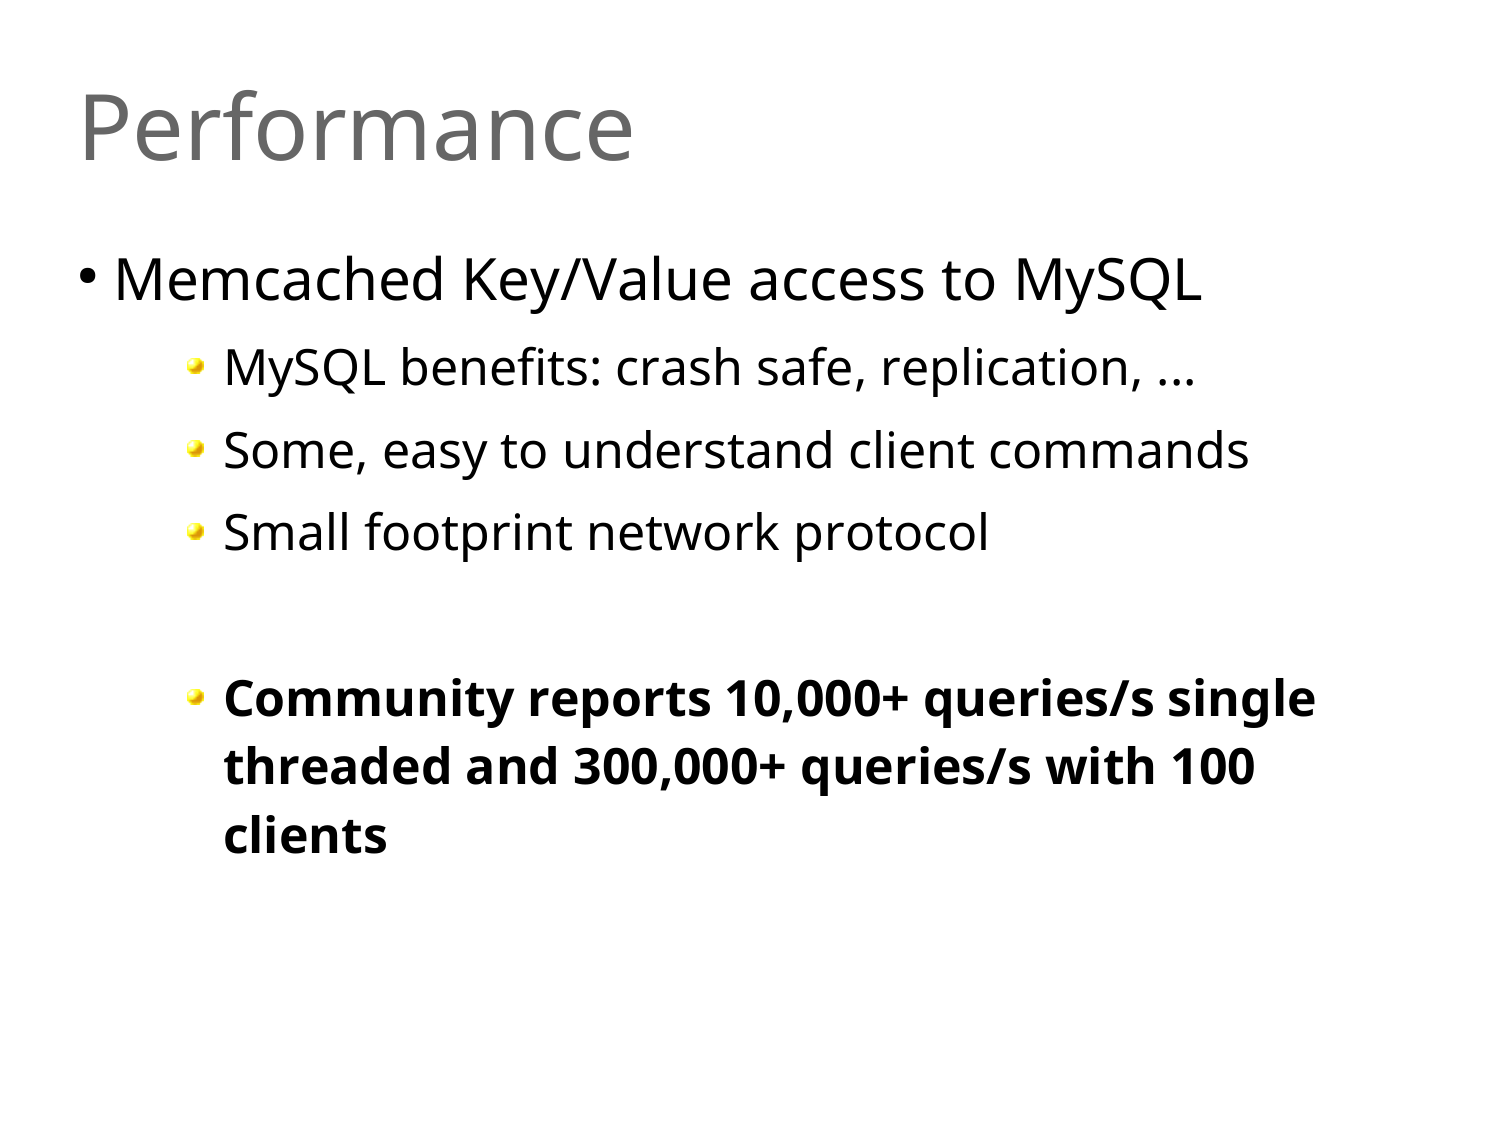

Performance
# Memcached Key/Value access to MySQL
MySQL benefits: crash safe, replication, ...
Some, easy to understand client commands
Small footprint network protocol
Community reports 10,000+ queries/s single threaded and 300,000+ queries/s with 100 clients